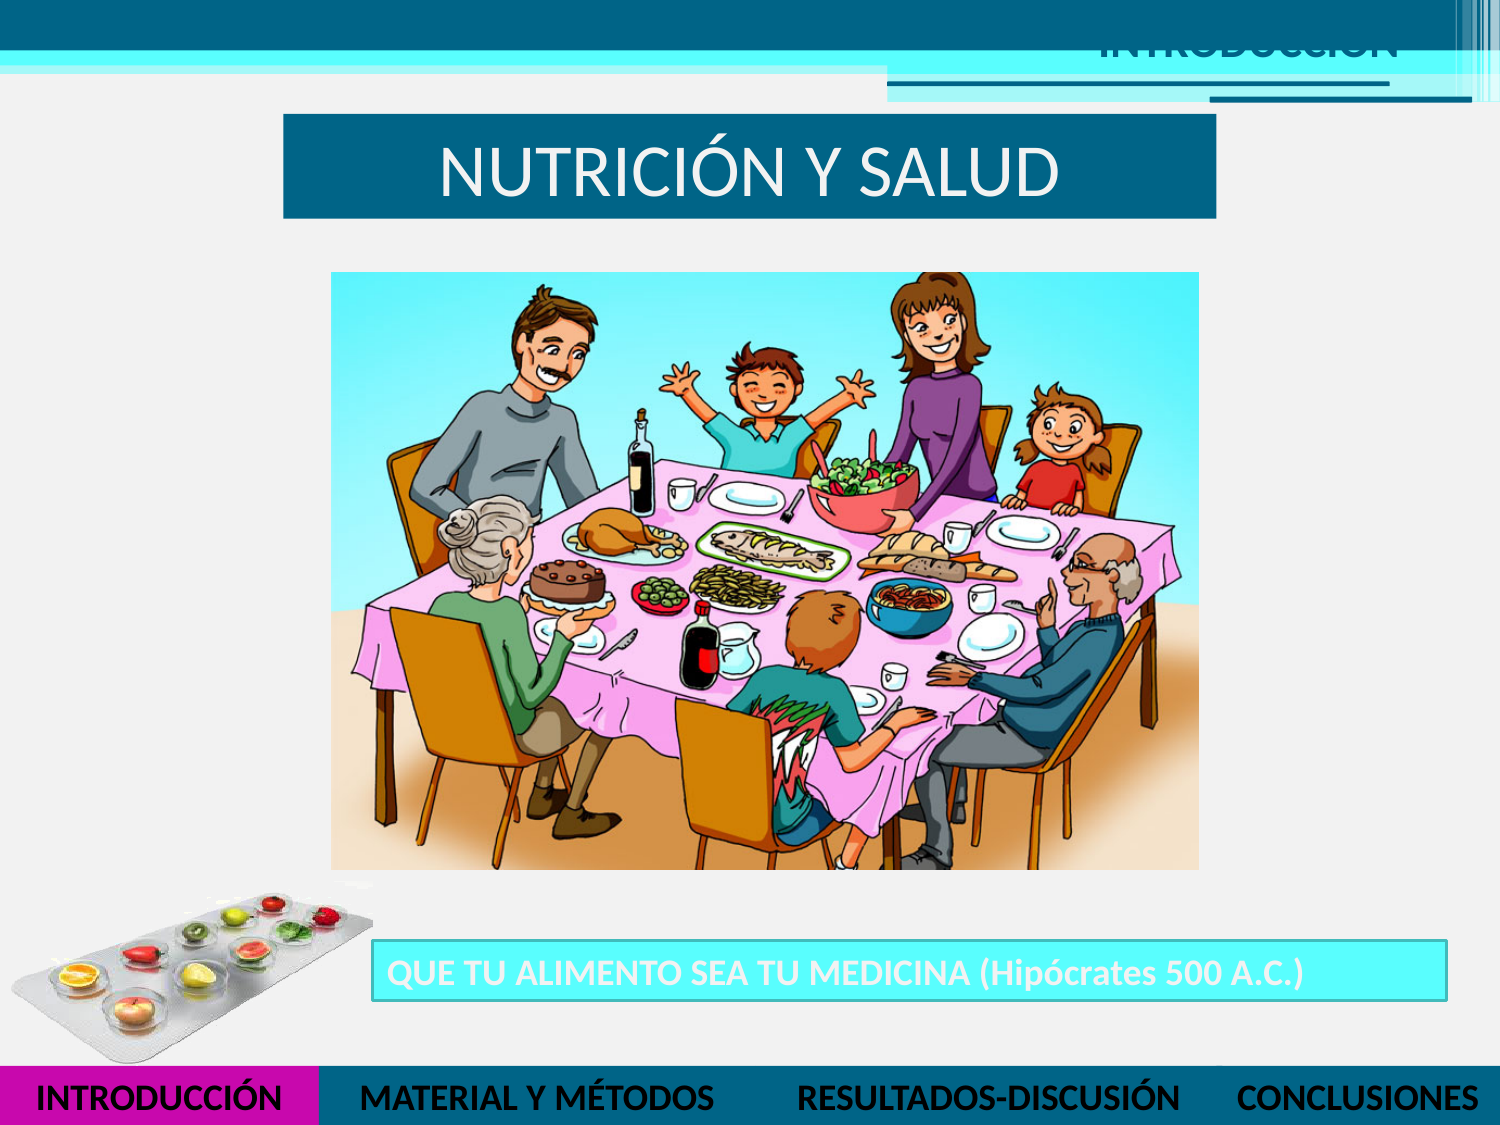

# INTRODUCCIÓN
NUTRICIÓN Y SALUD
QUE TU ALIMENTO SEA TU MEDICINA (Hipócrates 500 A.C.)
INTRODUCCIÓN
MATERIAL Y MÉTODOS
RESULTADOS-DISCUSIÓN
CONCLUSIONES